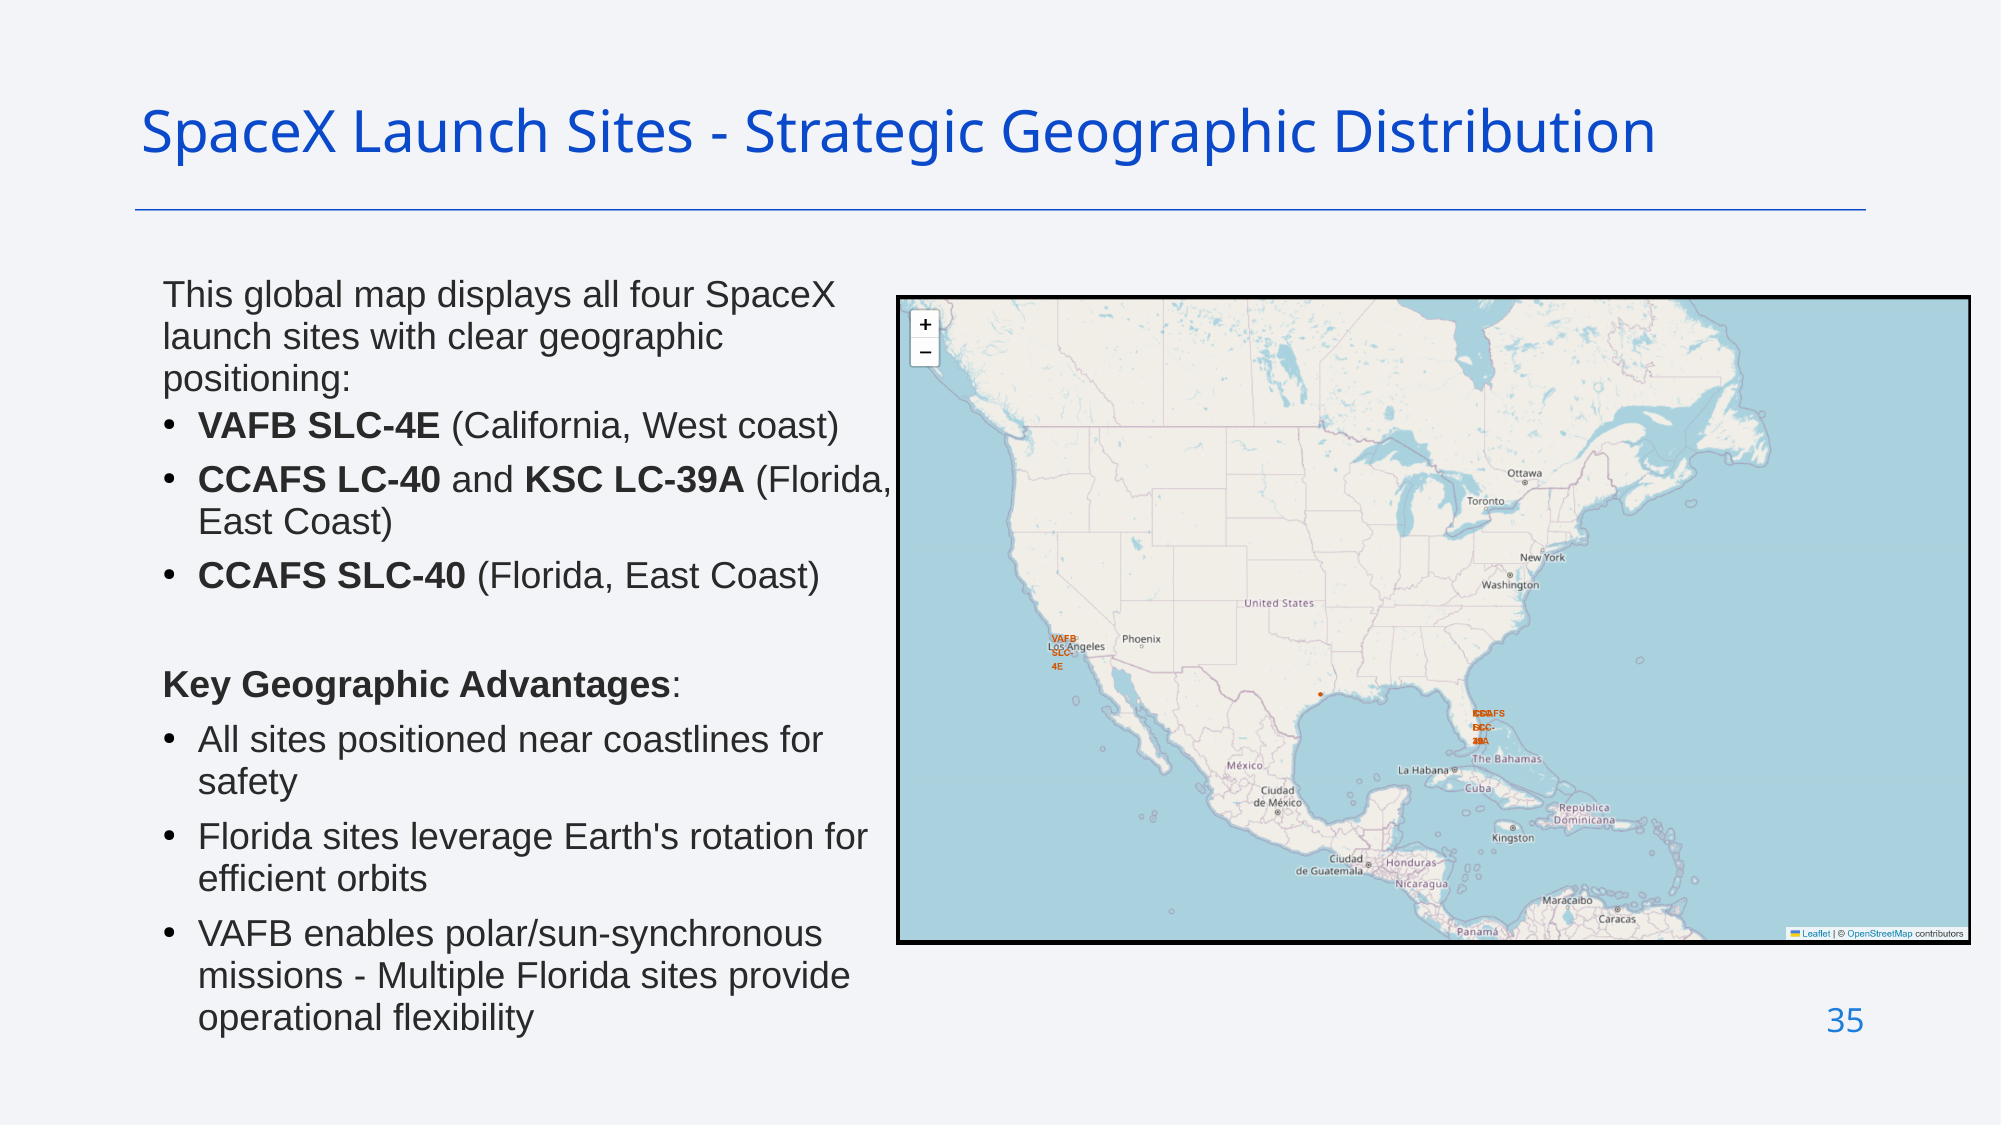

SpaceX Launch Sites - Strategic Geographic Distribution
This global map displays all four SpaceX launch sites with clear geographic positioning:
VAFB SLC-4E (California, West coast)
CCAFS LC-40 and KSC LC-39A (Florida, East Coast)
CCAFS SLC-40 (Florida, East Coast)
Key Geographic Advantages:
All sites positioned near coastlines for safety
Florida sites leverage Earth's rotation for efficient orbits
VAFB enables polar/sun-synchronous missions - Multiple Florida sites provide operational flexibility
35